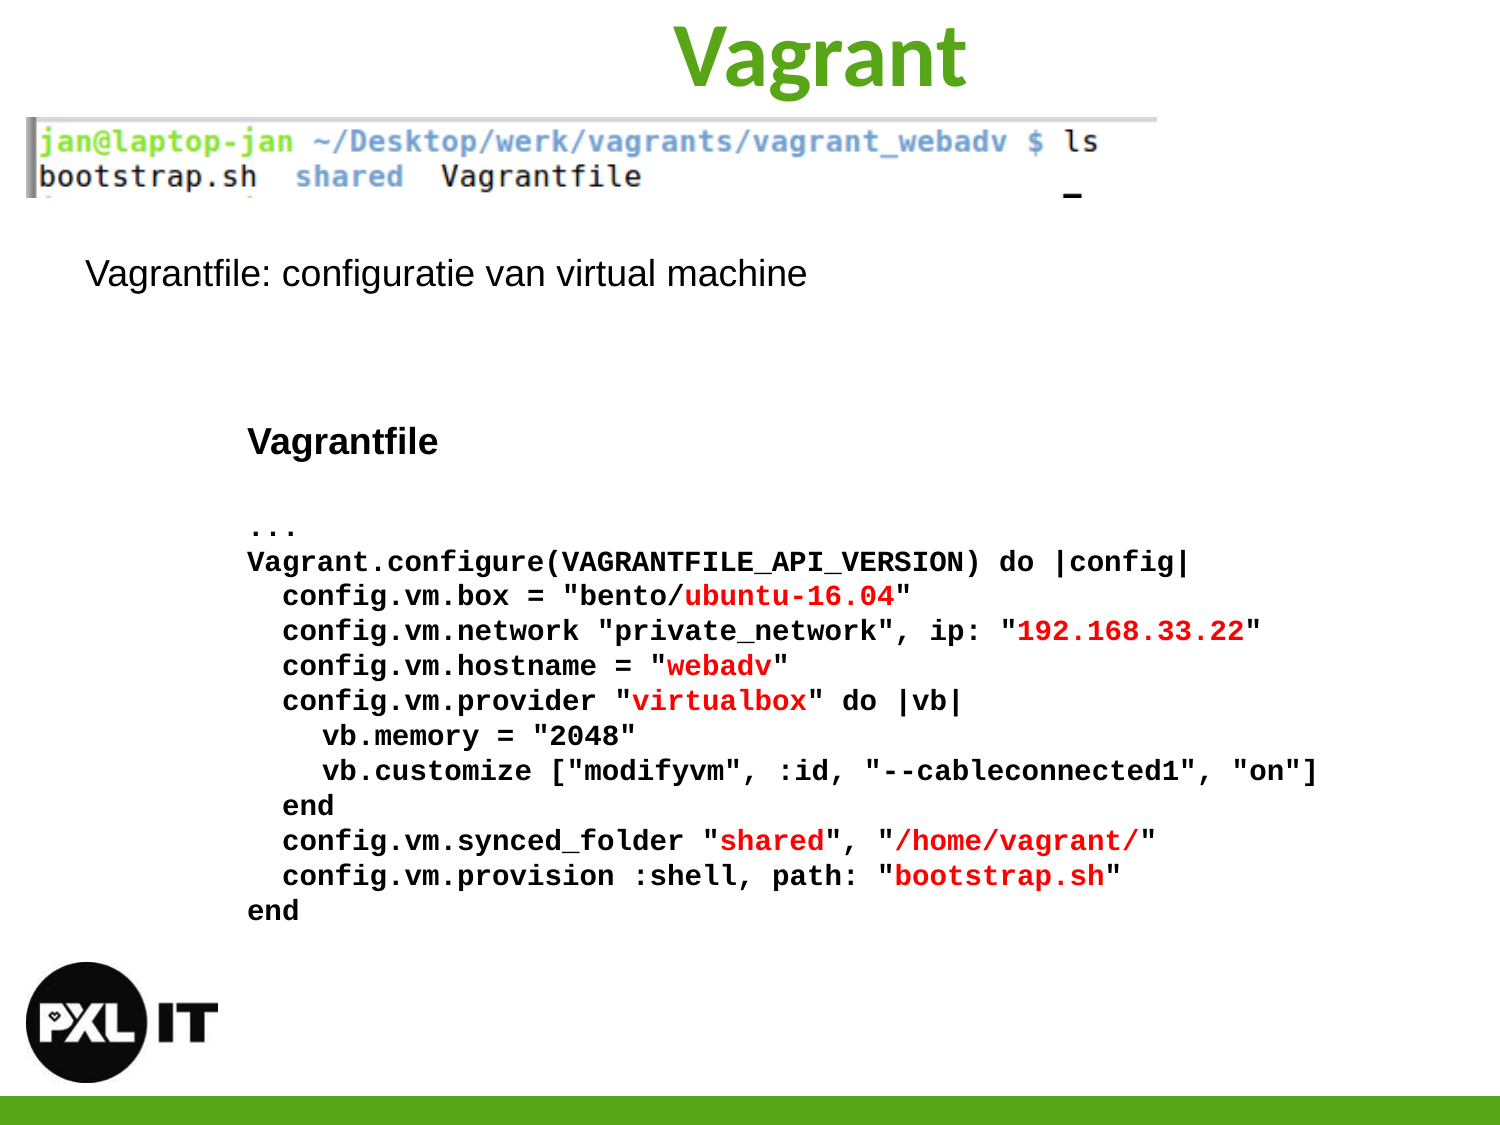

Vagrant
Vagrantfile: configuratie van virtual machine
Vagrantfile
...
Vagrant.configure(VAGRANTFILE_API_VERSION) do |config|
 config.vm.box = "bento/ubuntu-16.04"
 config.vm.network "private_network", ip: "192.168.33.22"
 config.vm.hostname = "webadv"
 config.vm.provider "virtualbox" do |vb|
	vb.memory = "2048"
	vb.customize ["modifyvm", :id, "--cableconnected1", "on"]
 end
 config.vm.synced_folder "shared", "/home/vagrant/"
 config.vm.provision :shell, path: "bootstrap.sh"
end